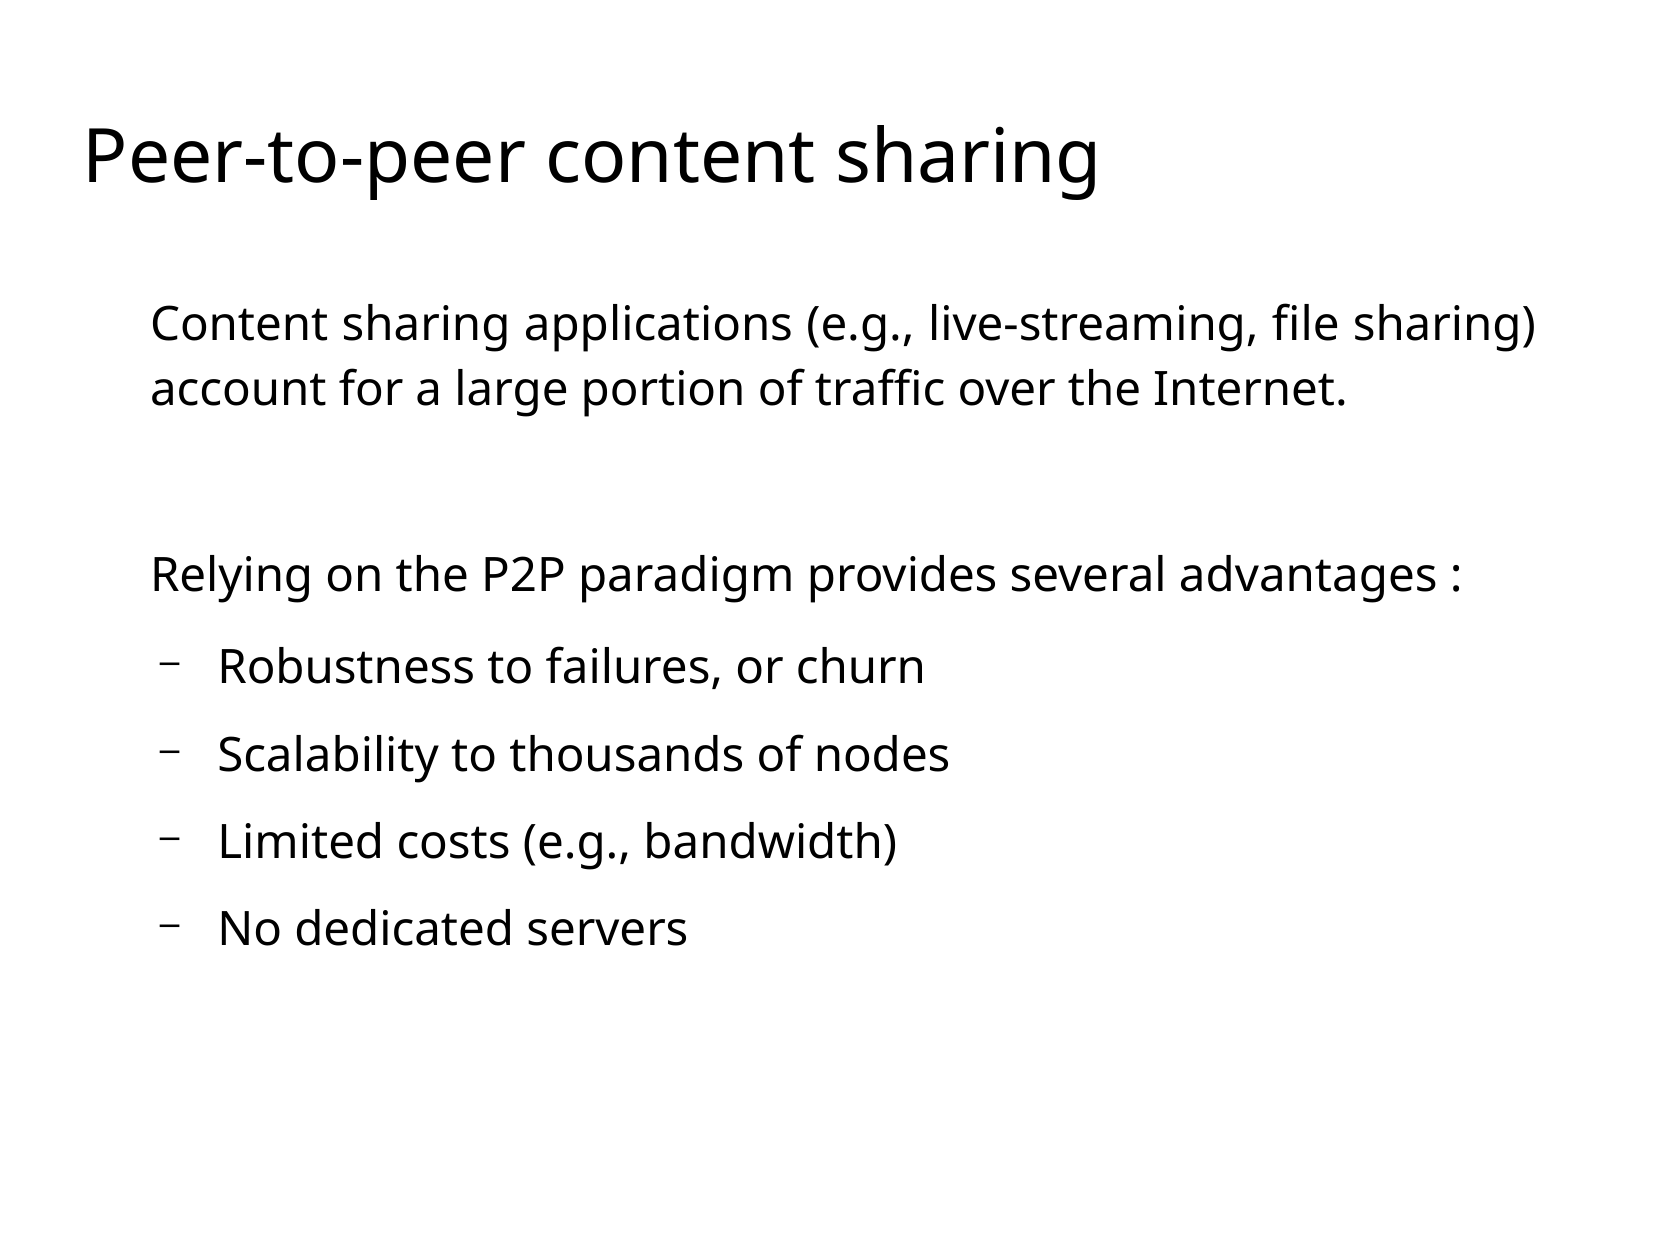

# Peer-to-peer content sharing
Content sharing applications (e.g., live-streaming, file sharing) account for a large portion of traffic over the Internet.
Relying on the P2P paradigm provides several advantages :
Robustness to failures, or churn
Scalability to thousands of nodes
Limited costs (e.g., bandwidth)
No dedicated servers